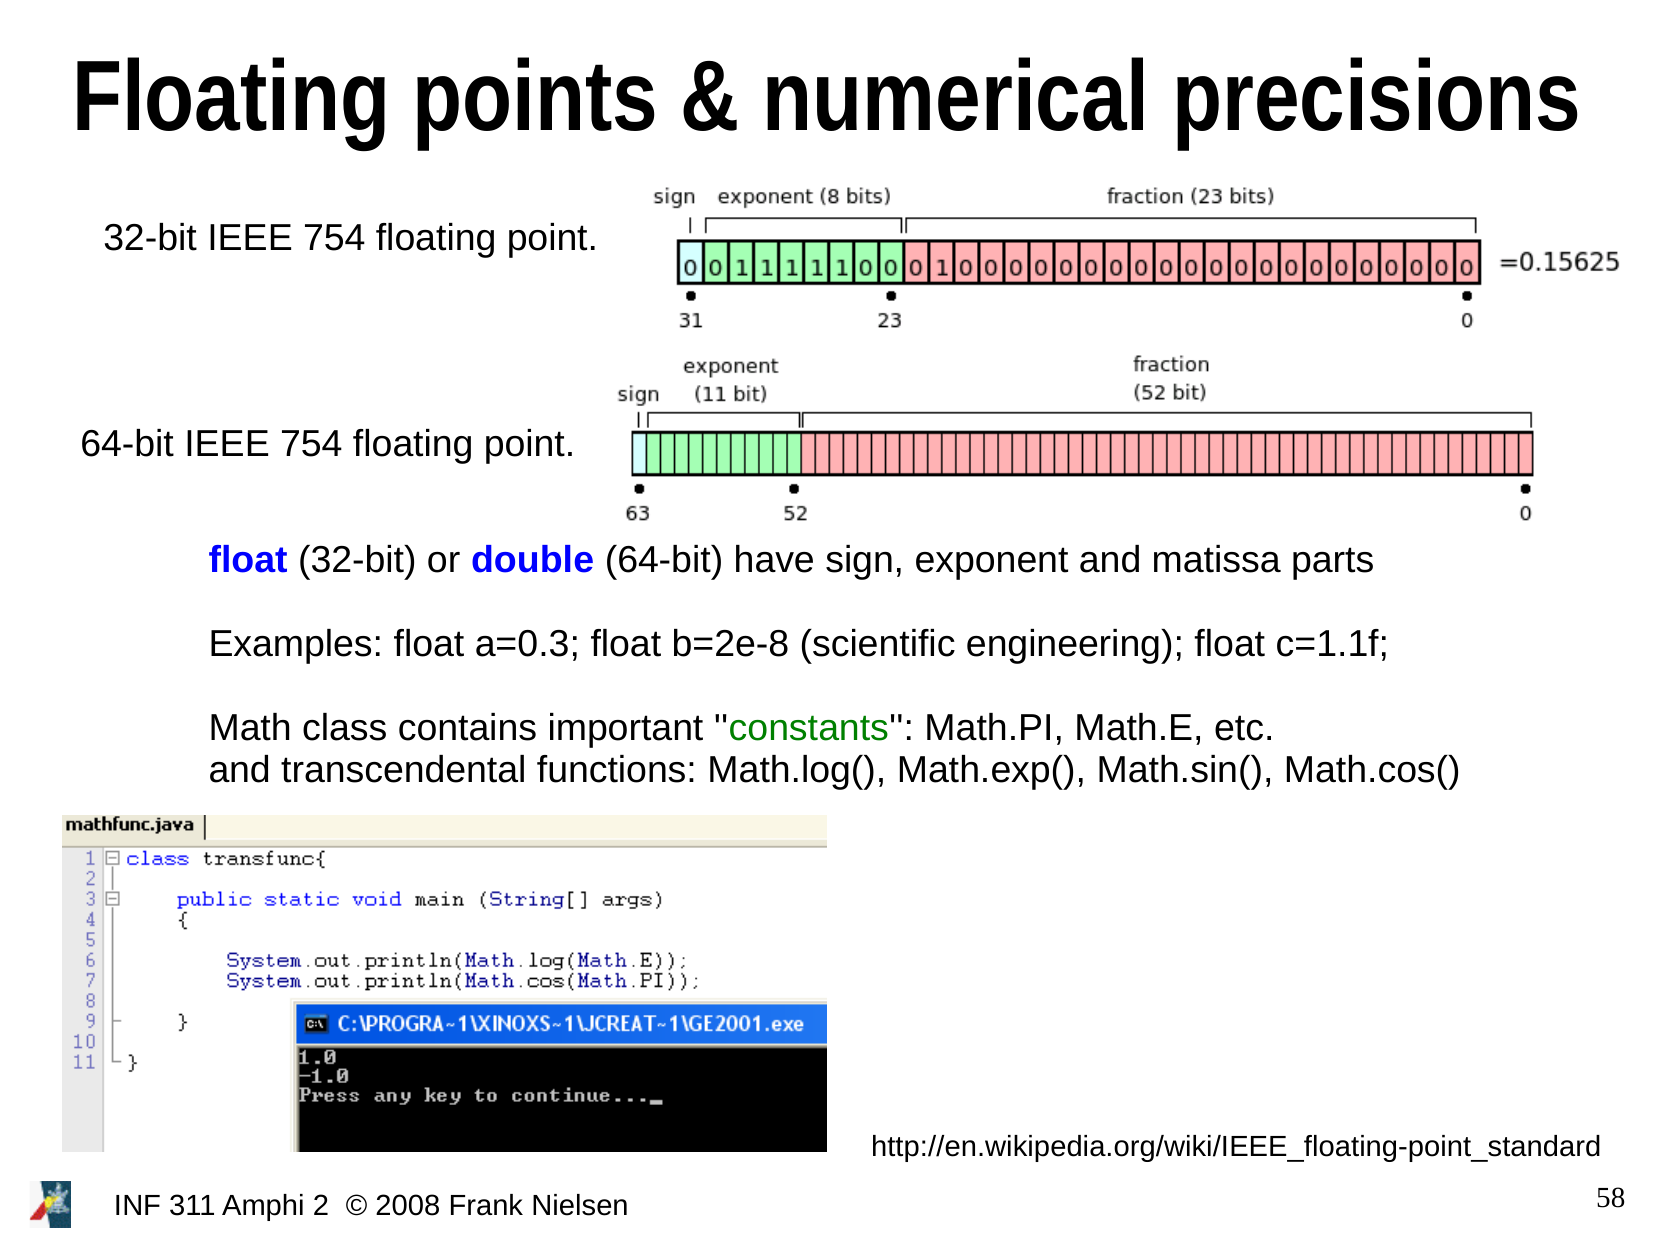

Floating points & numerical precisions
32-bit IEEE 754 floating point.
64-bit IEEE 754 floating point.
 float (32-bit) or double (64-bit) have sign, exponent and matissa parts
 Examples: float a=0.3; float b=2e-8 (scientific engineering); float c=1.1f;
 Math class contains important ''constants'': Math.PI, Math.E, etc.
 and transcendental functions: Math.log(), Math.exp(), Math.sin(), Math.cos()
http://en.wikipedia.org/wiki/IEEE_floating-point_standard